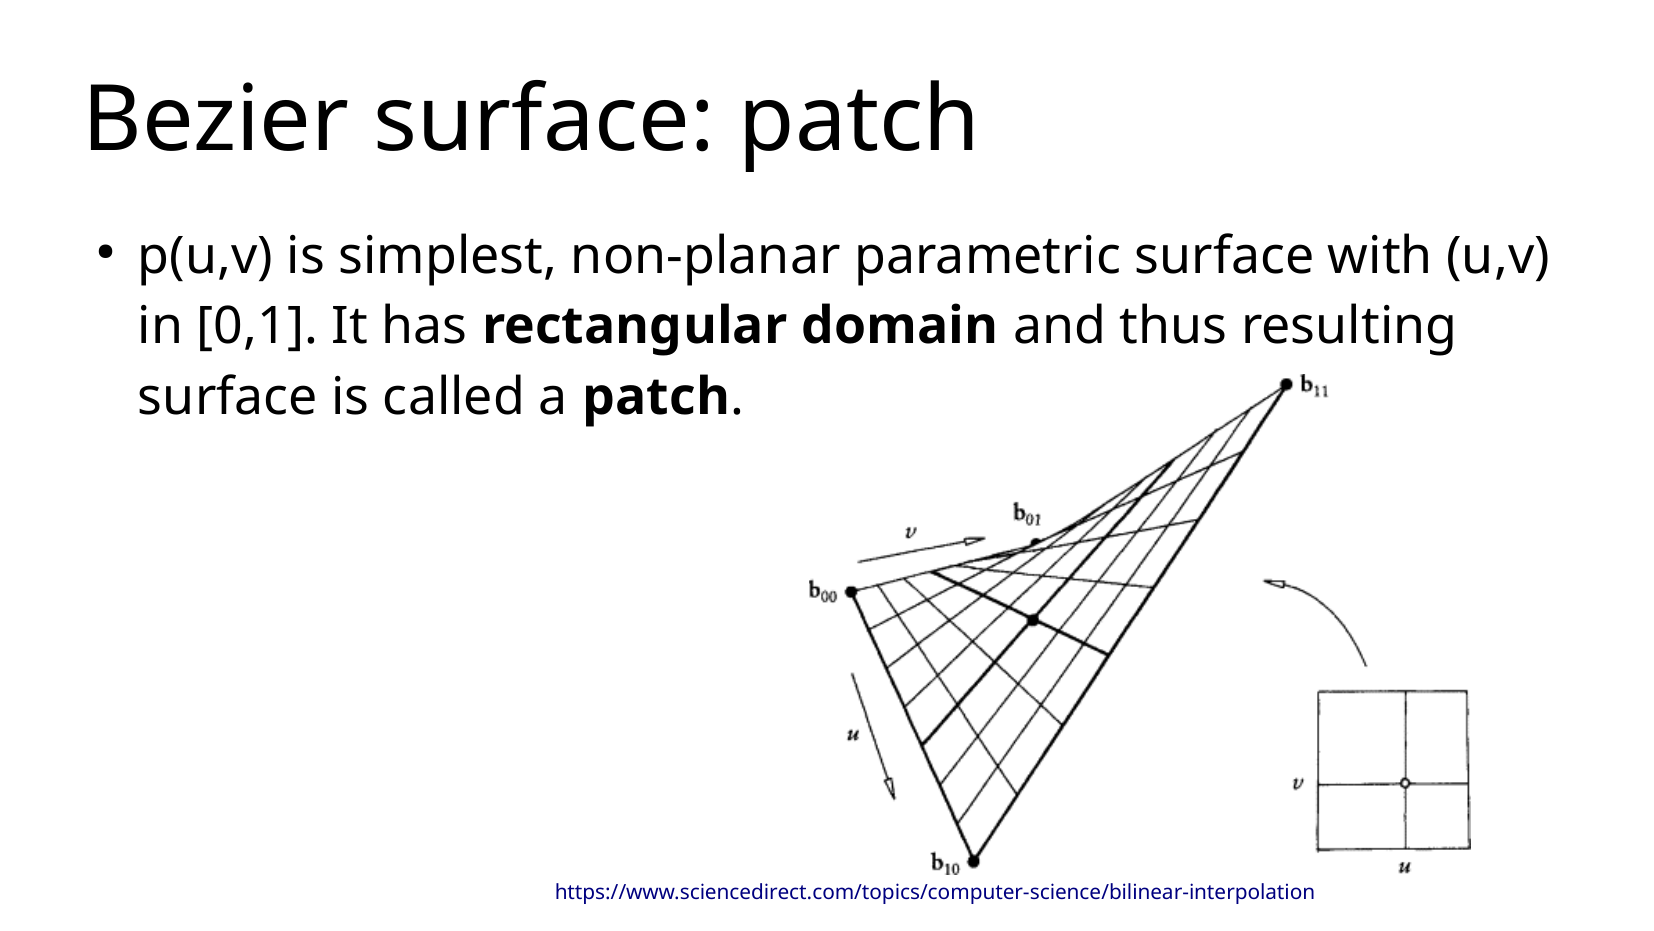

# Bezier surface: patch
p(u,v) is simplest, non-planar parametric surface with (u,v) in [0,1]. It has rectangular domain and thus resulting surface is called a patch.
https://www.sciencedirect.com/topics/computer-science/bilinear-interpolation